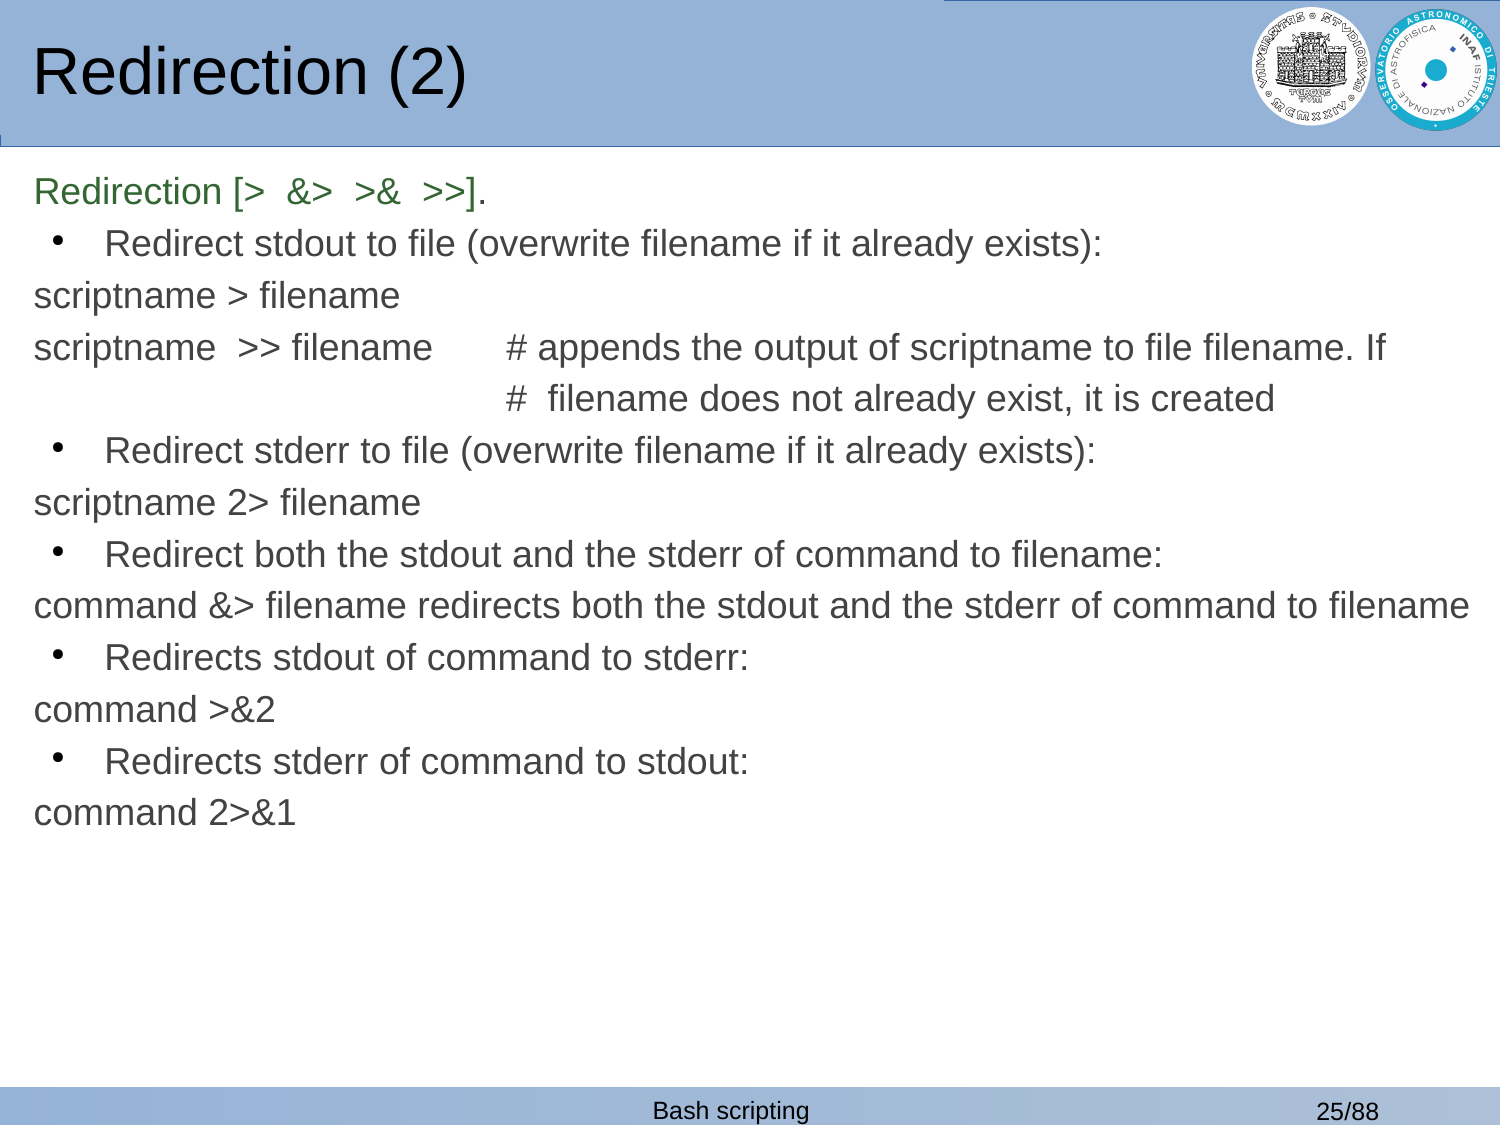

# Traditional service delivery
Redirection (2)
Redirection [> &> >& >>].
Redirect stdout to file (overwrite filename if it already exists):
scriptname > filename
scriptname >> filename # appends the output of scriptname to file filename. If
 # filename does not already exist, it is created
Redirect stderr to file (overwrite filename if it already exists):
scriptname 2> filename
Redirect both the stdout and the stderr of command to filename:
command &> filename redirects both the stdout and the stderr of command to filename
Redirects stdout of command to stderr:
command >&2
Redirects stderr of command to stdout:
command 2>&1